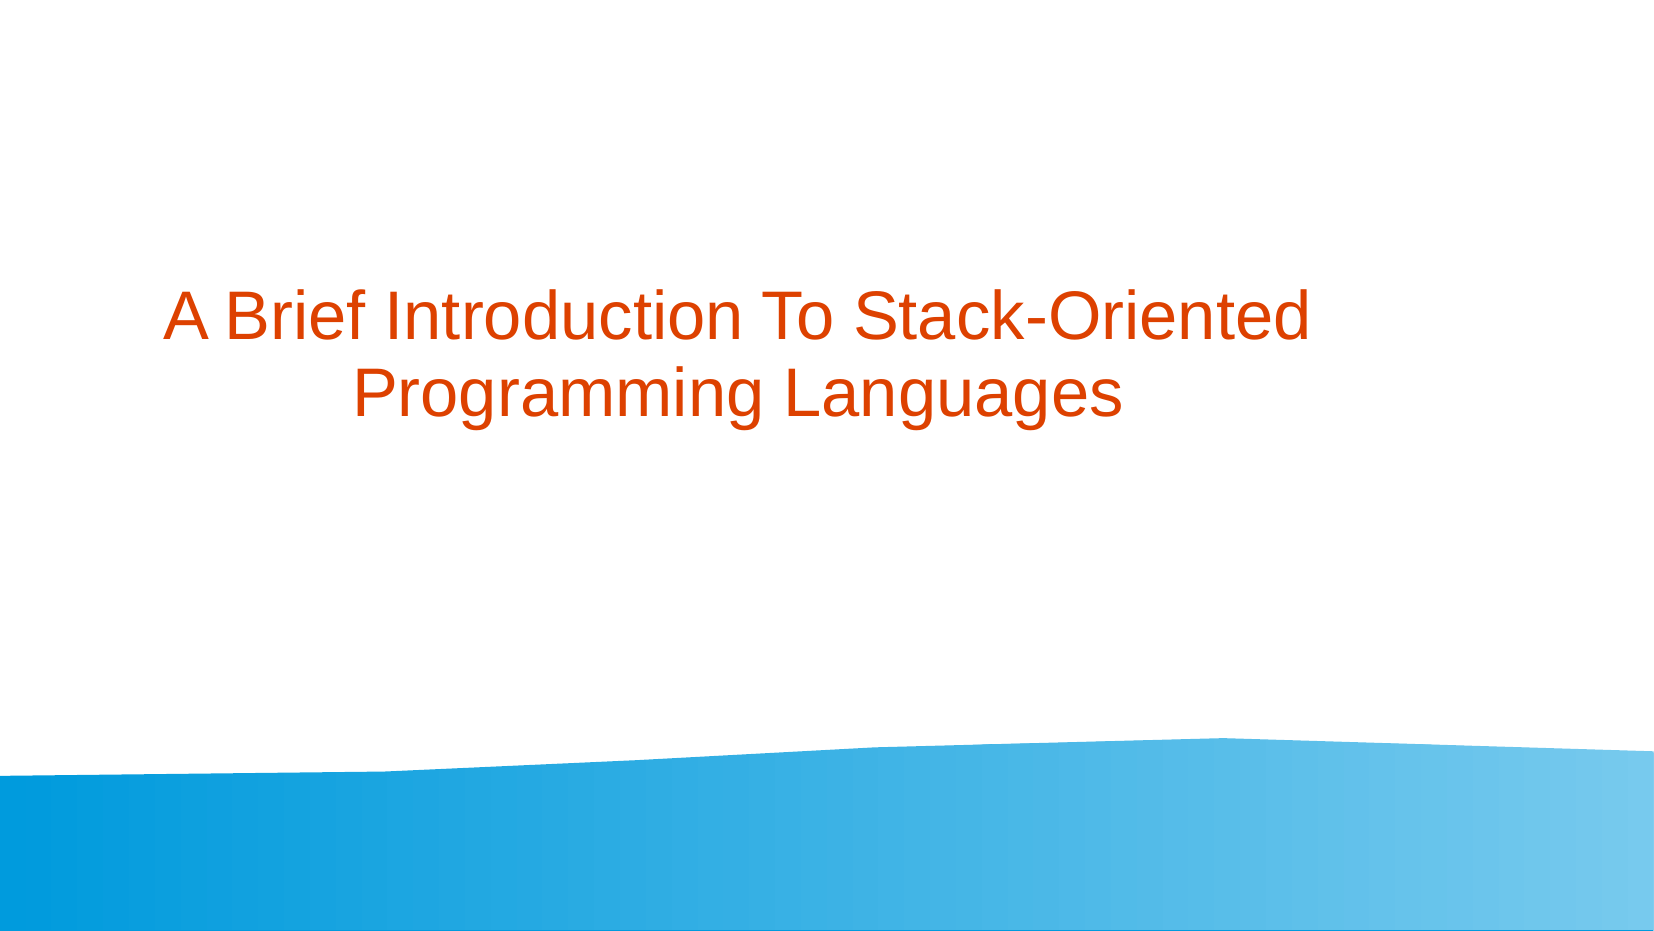

# A Brief Introduction To Stack-Oriented Programming Languages